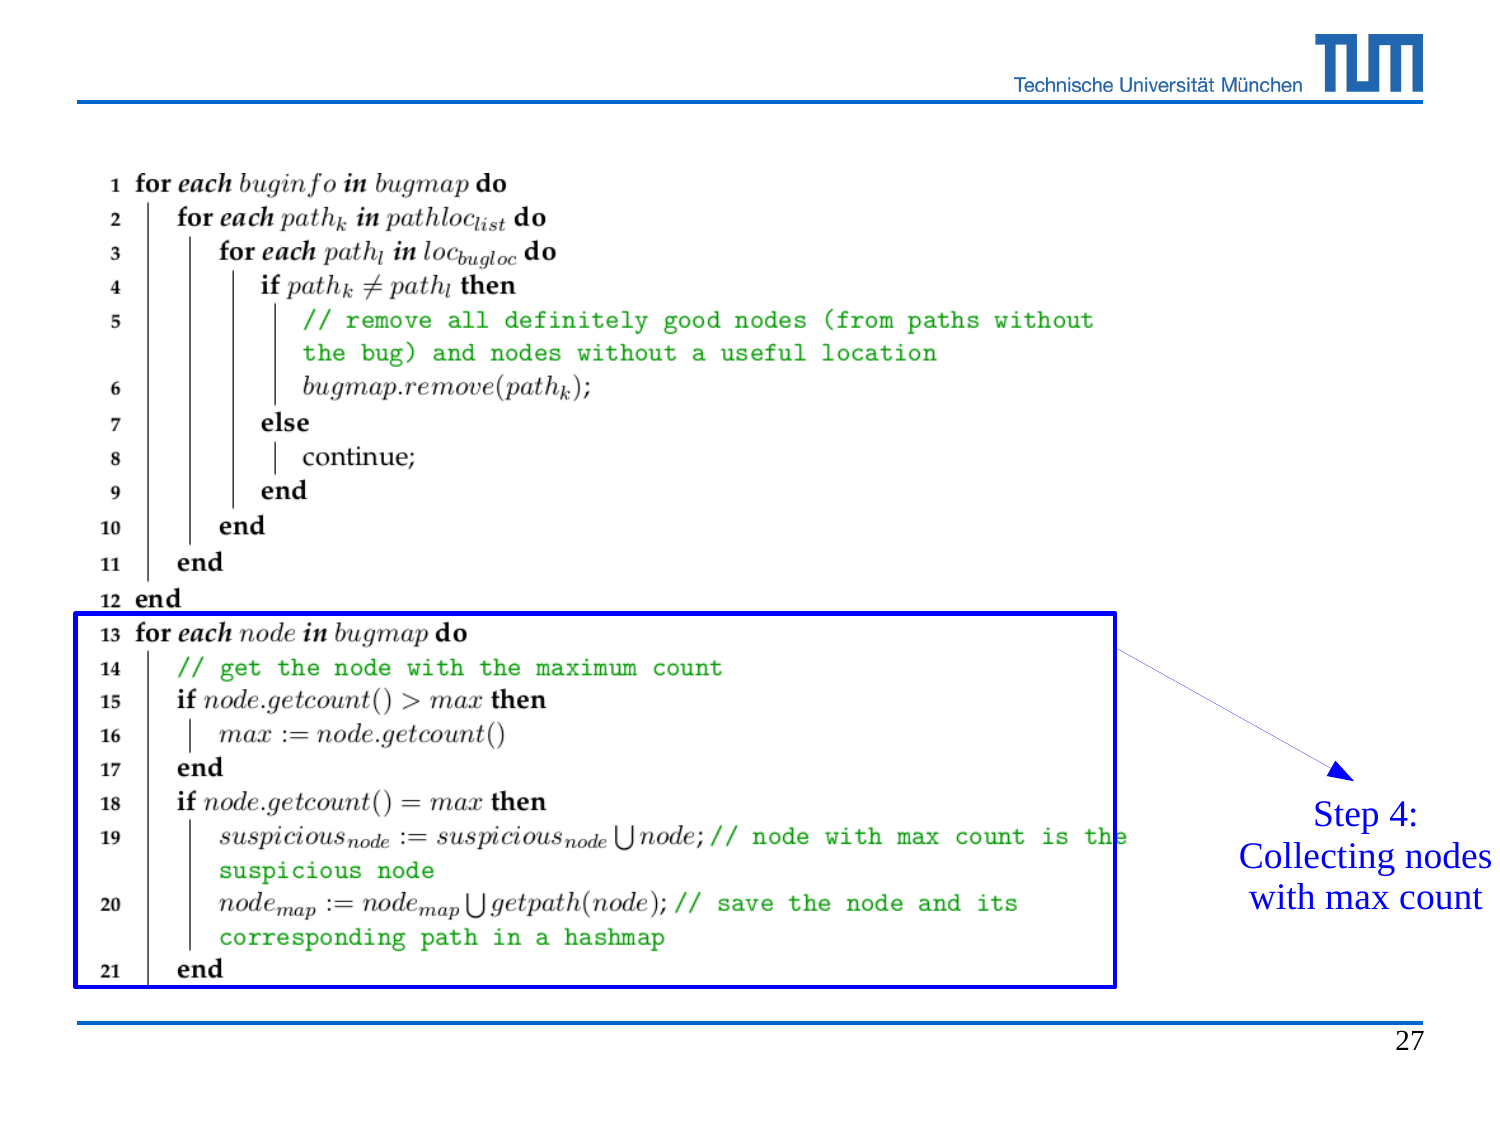

Step 4: Collecting nodes with max count
27